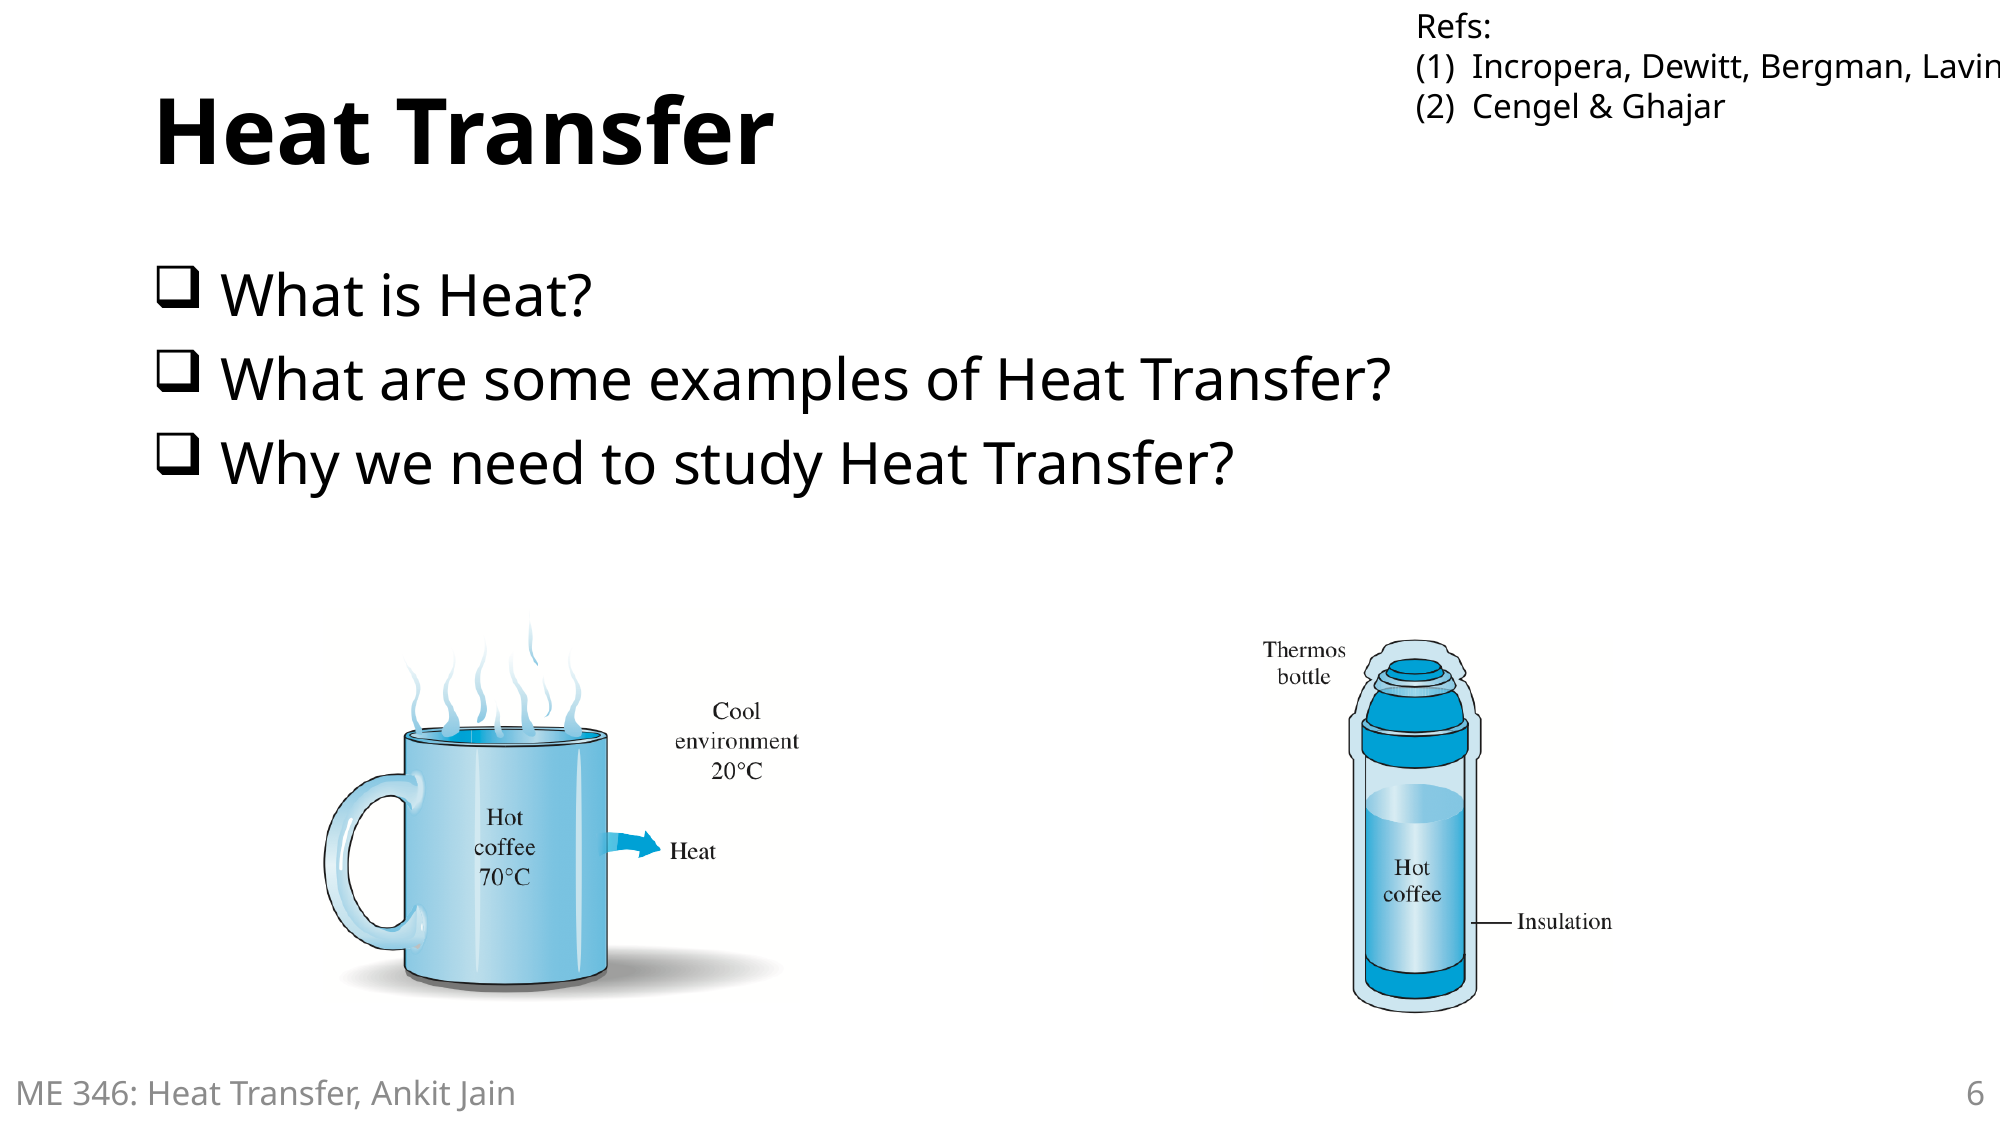

Refs:
Incropera, Dewitt, Bergman, Lavine
Cengel & Ghajar
# Heat Transfer
 What is Heat?
 What are some examples of Heat Transfer?
 Why we need to study Heat Transfer?
ME 346: Heat Transfer, Ankit Jain
6